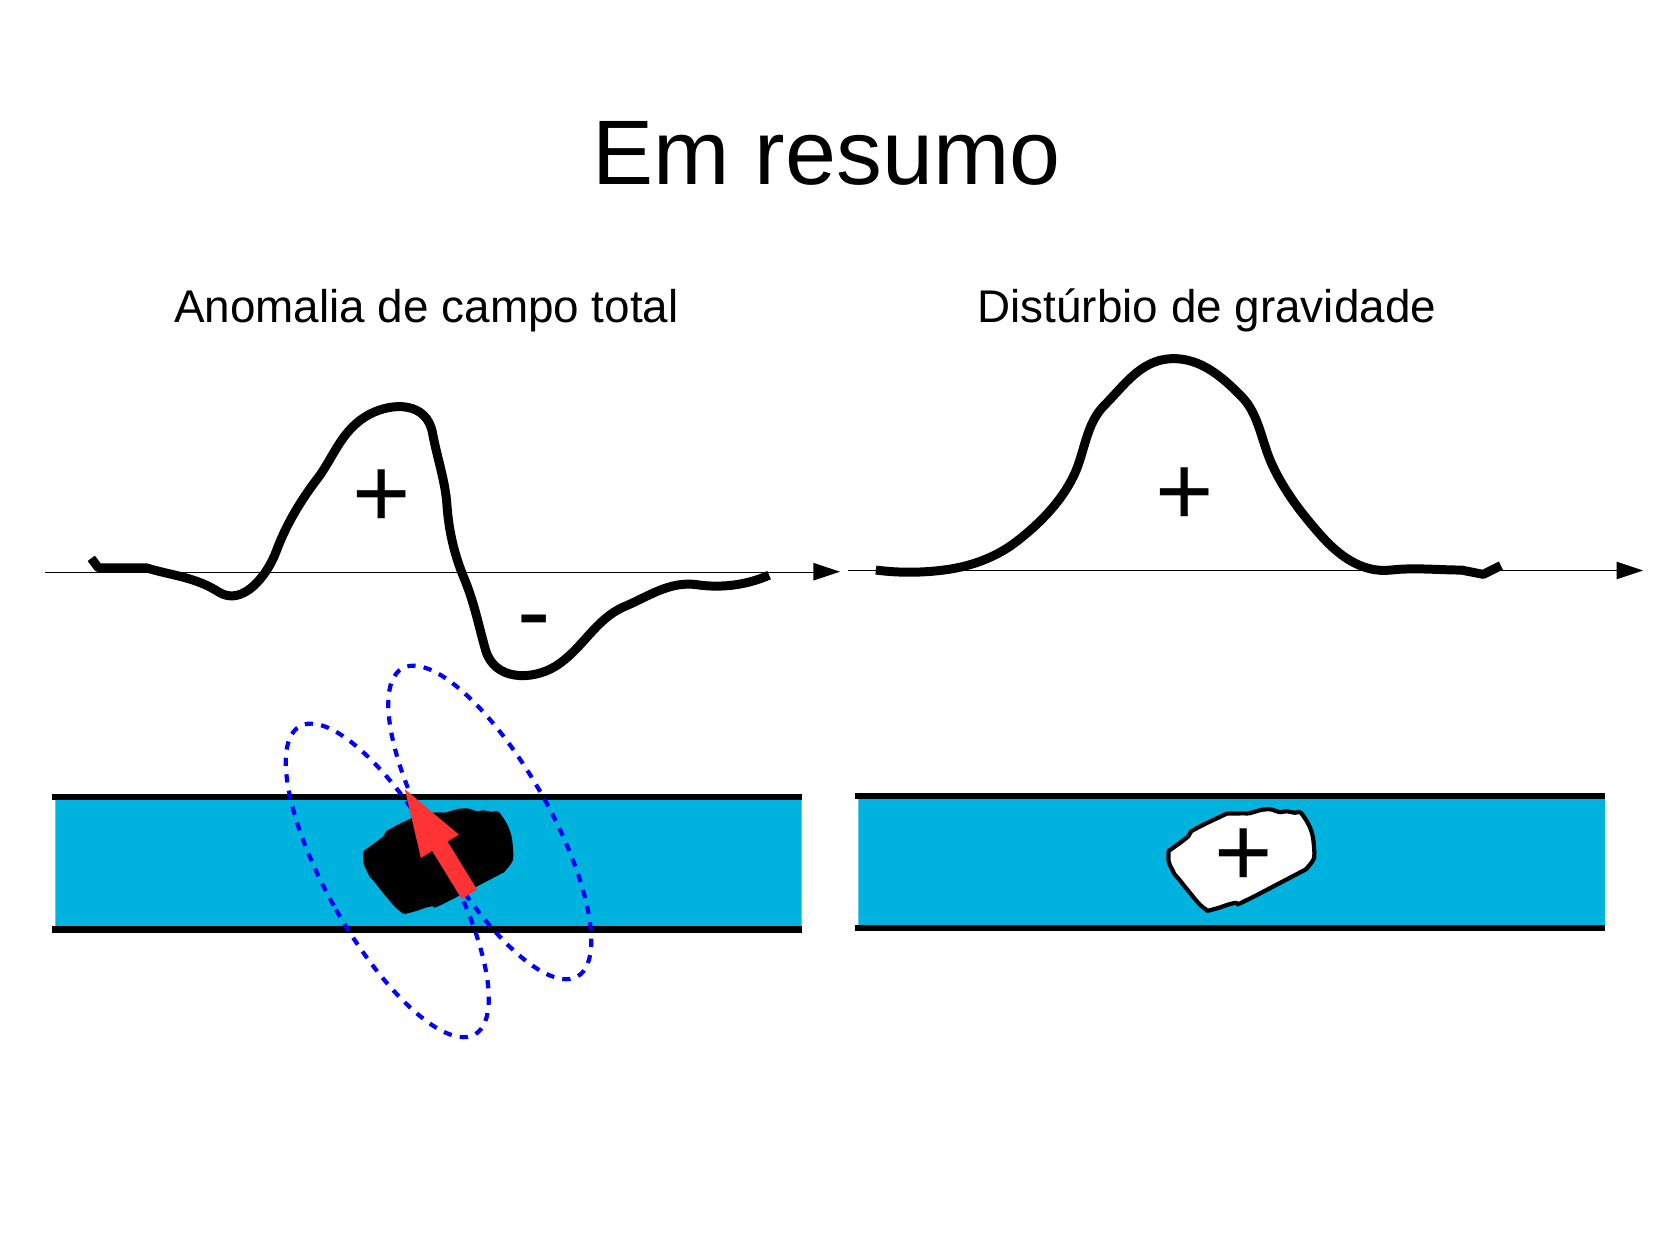

# Em resumo
Anomalia de campo total
Distúrbio de gravidade
+
-
+
+